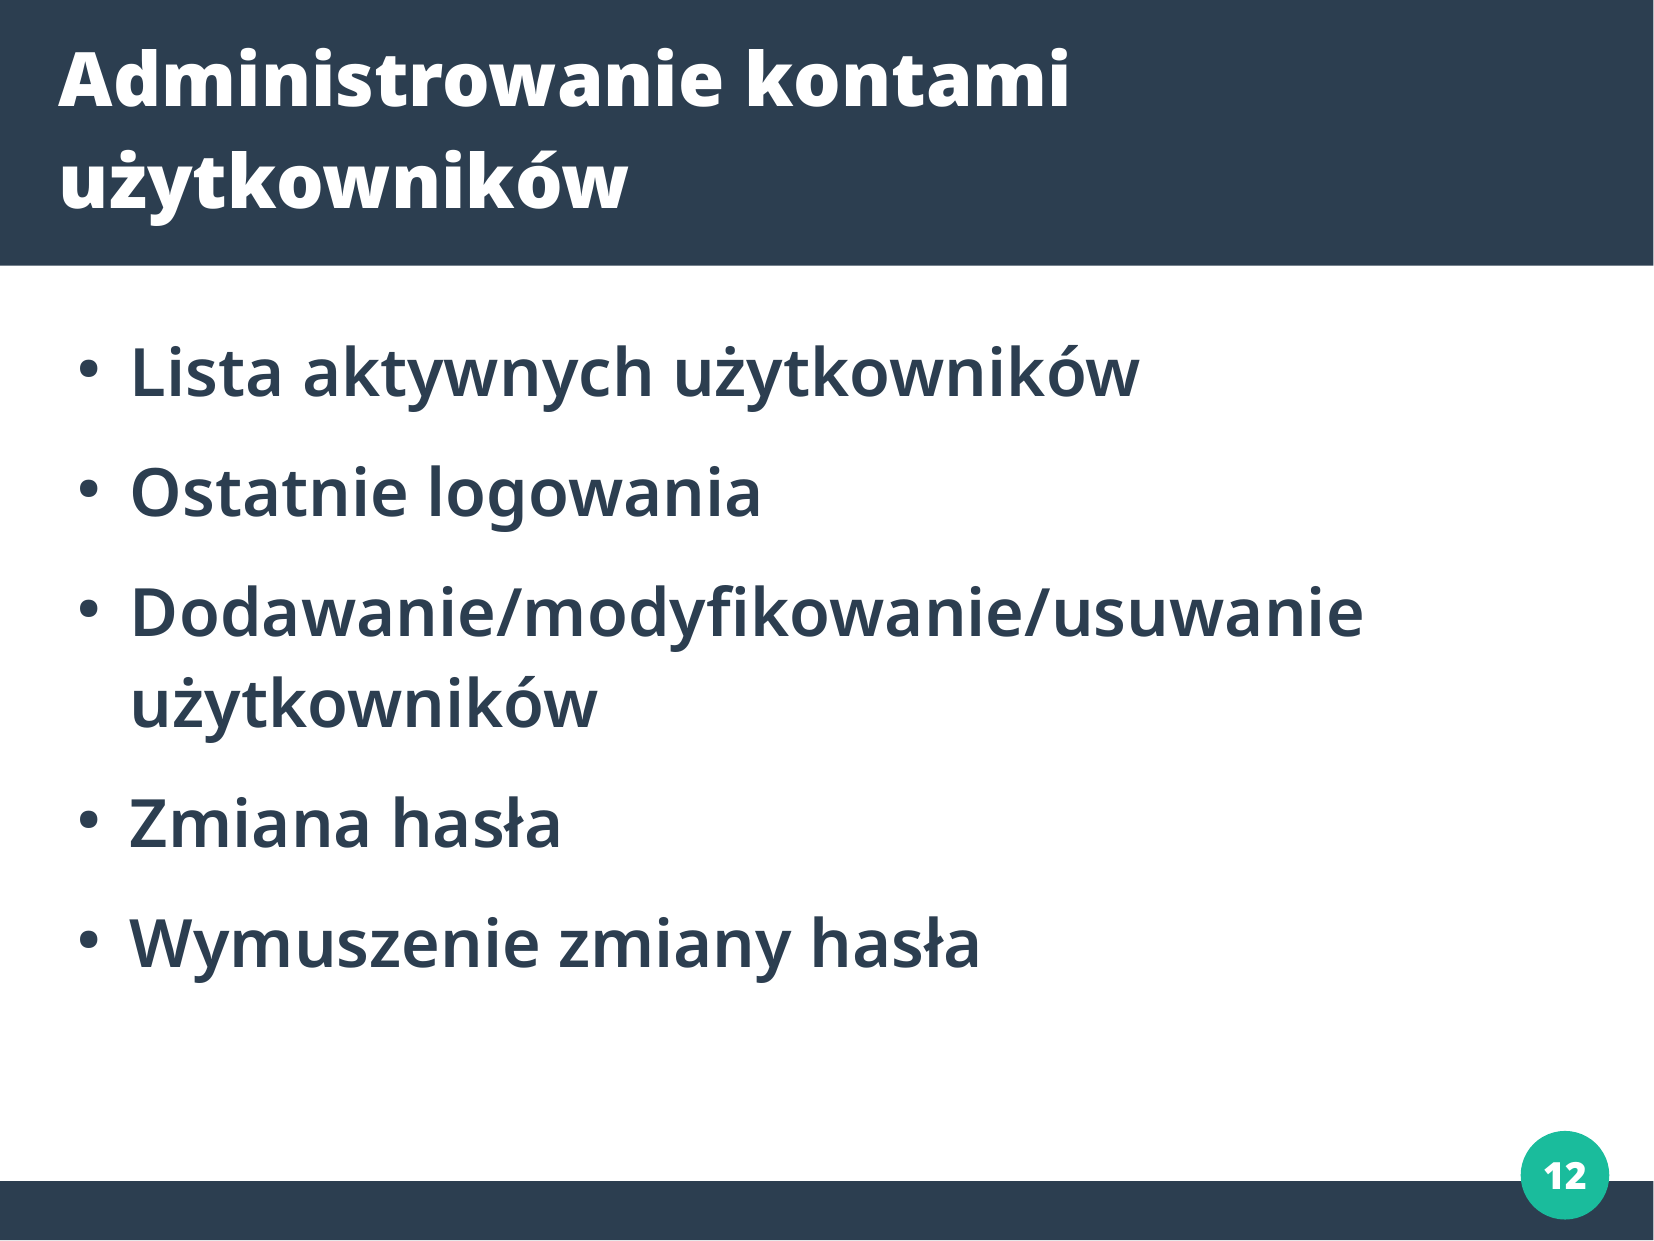

# Administrowanie kontami użytkowników
Lista aktywnych użytkowników
Ostatnie logowania
Dodawanie/modyfikowanie/usuwanie użytkowników
Zmiana hasła
Wymuszenie zmiany hasła
12